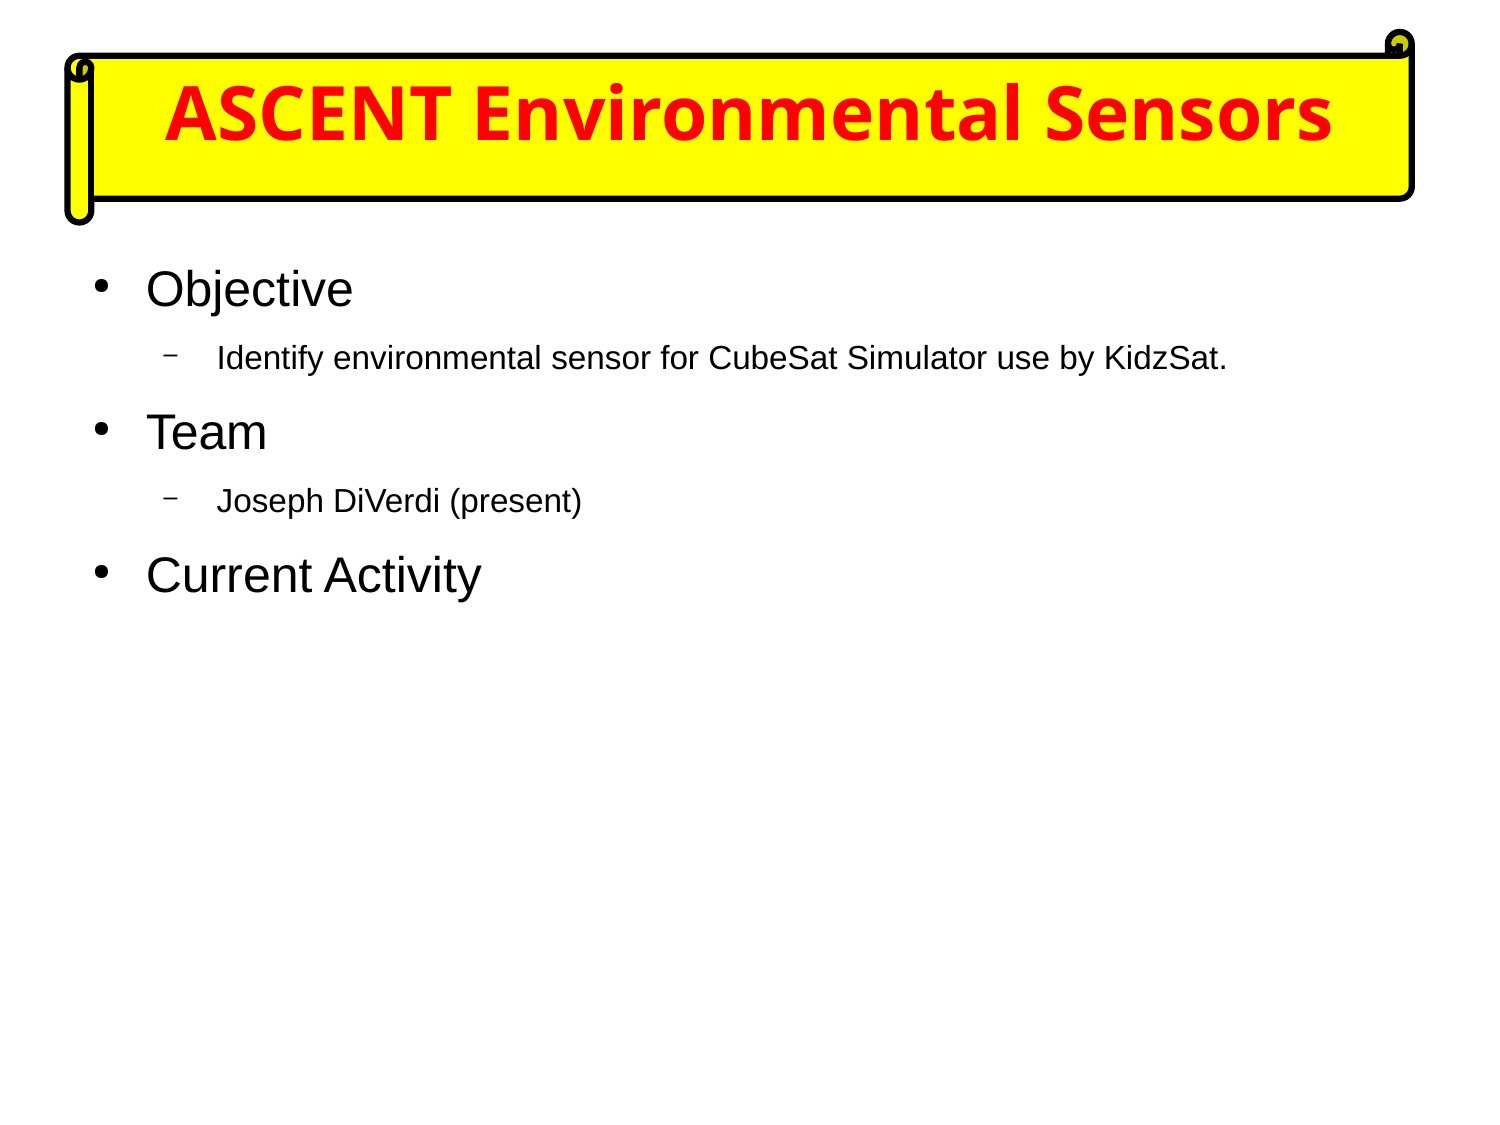

ASCENT Environmental Sensors
# Objective
Identify environmental sensor for CubeSat Simulator use by KidzSat.
Team
Joseph DiVerdi (present)
Current Activity